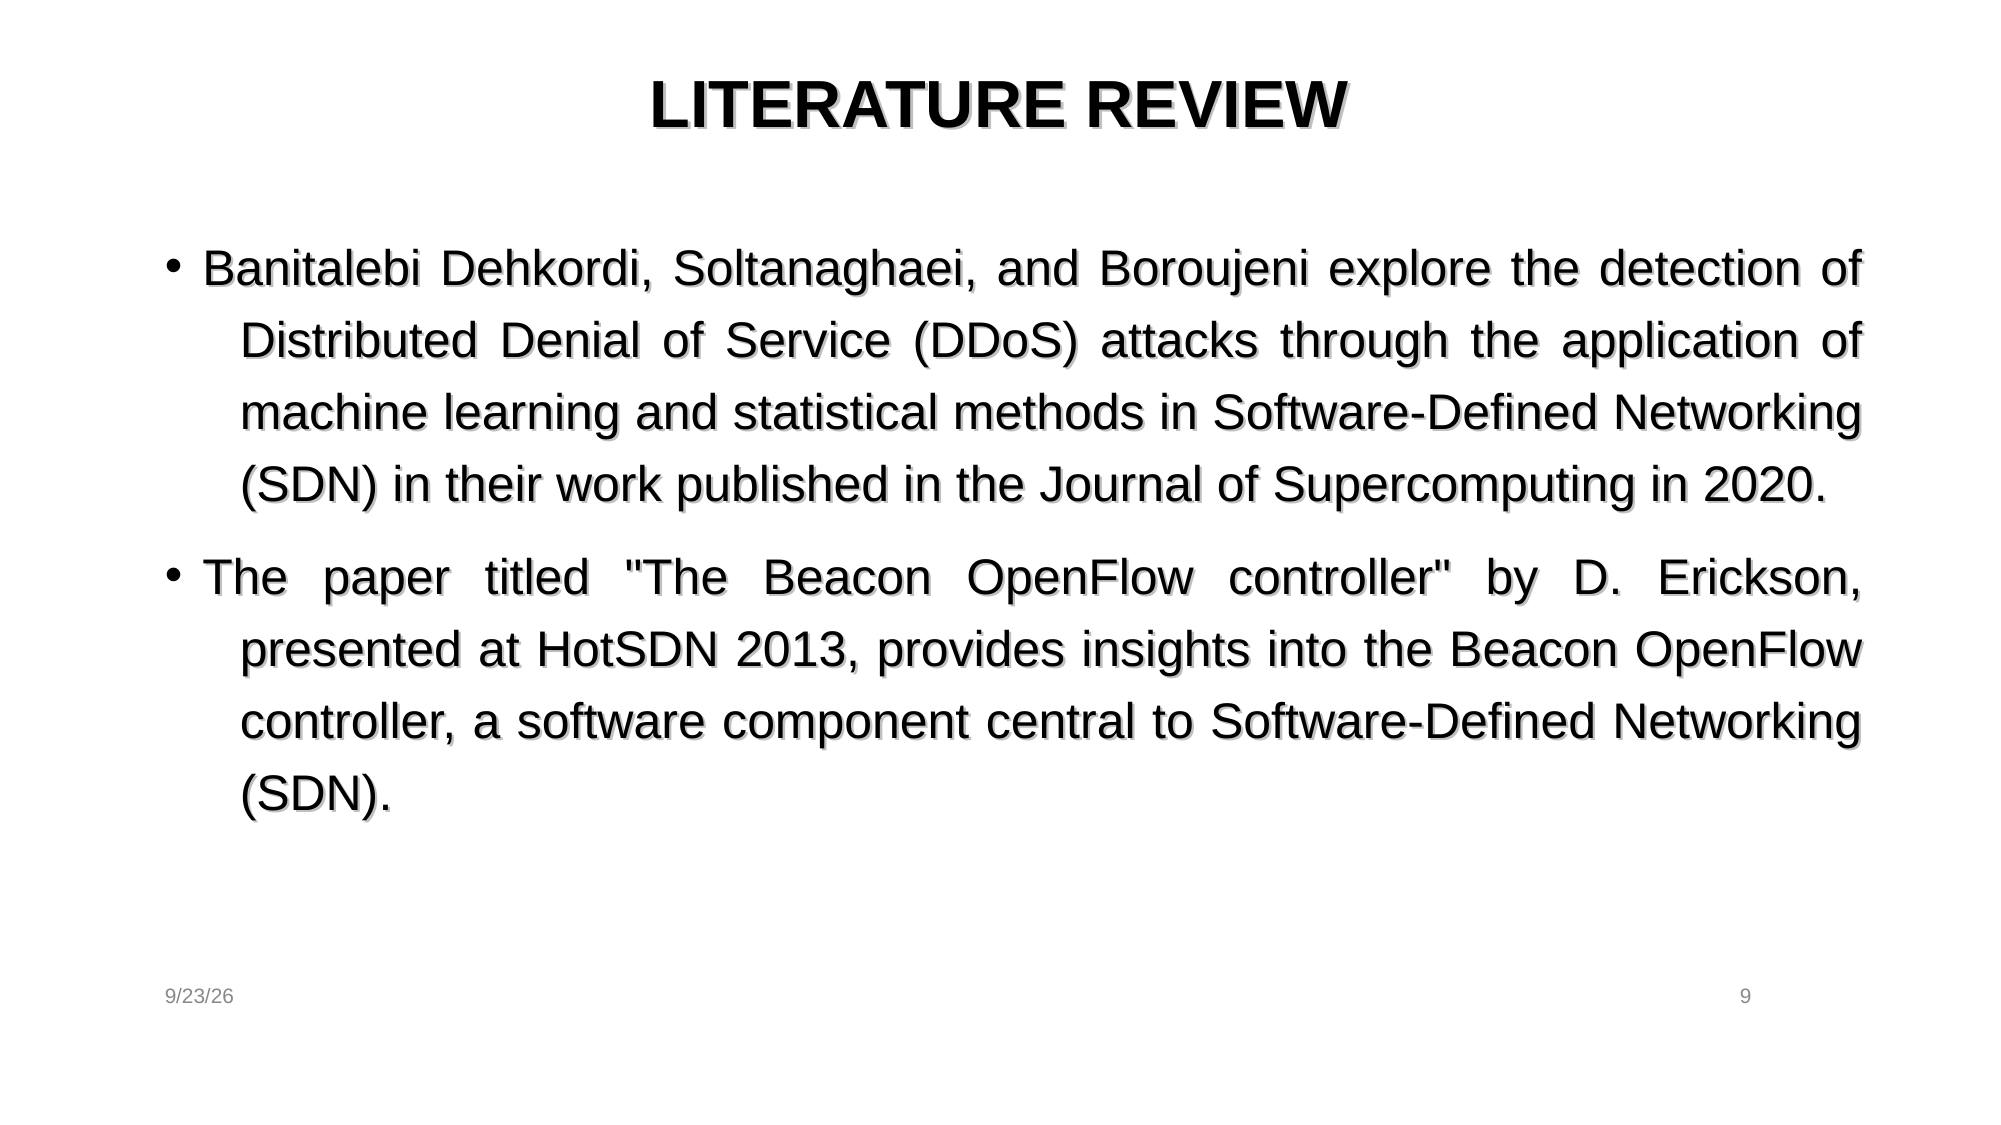

# Literature Review
Banitalebi Dehkordi, Soltanaghaei, and Boroujeni explore the detection of Distributed Denial of Service (DDoS) attacks through the application of machine learning and statistical methods in Software-Defined Networking (SDN) in their work published in the Journal of Supercomputing in 2020.
The paper titled "The Beacon OpenFlow controller" by D. Erickson, presented at HotSDN 2013, provides insights into the Beacon OpenFlow controller, a software component central to Software-Defined Networking (SDN).
9